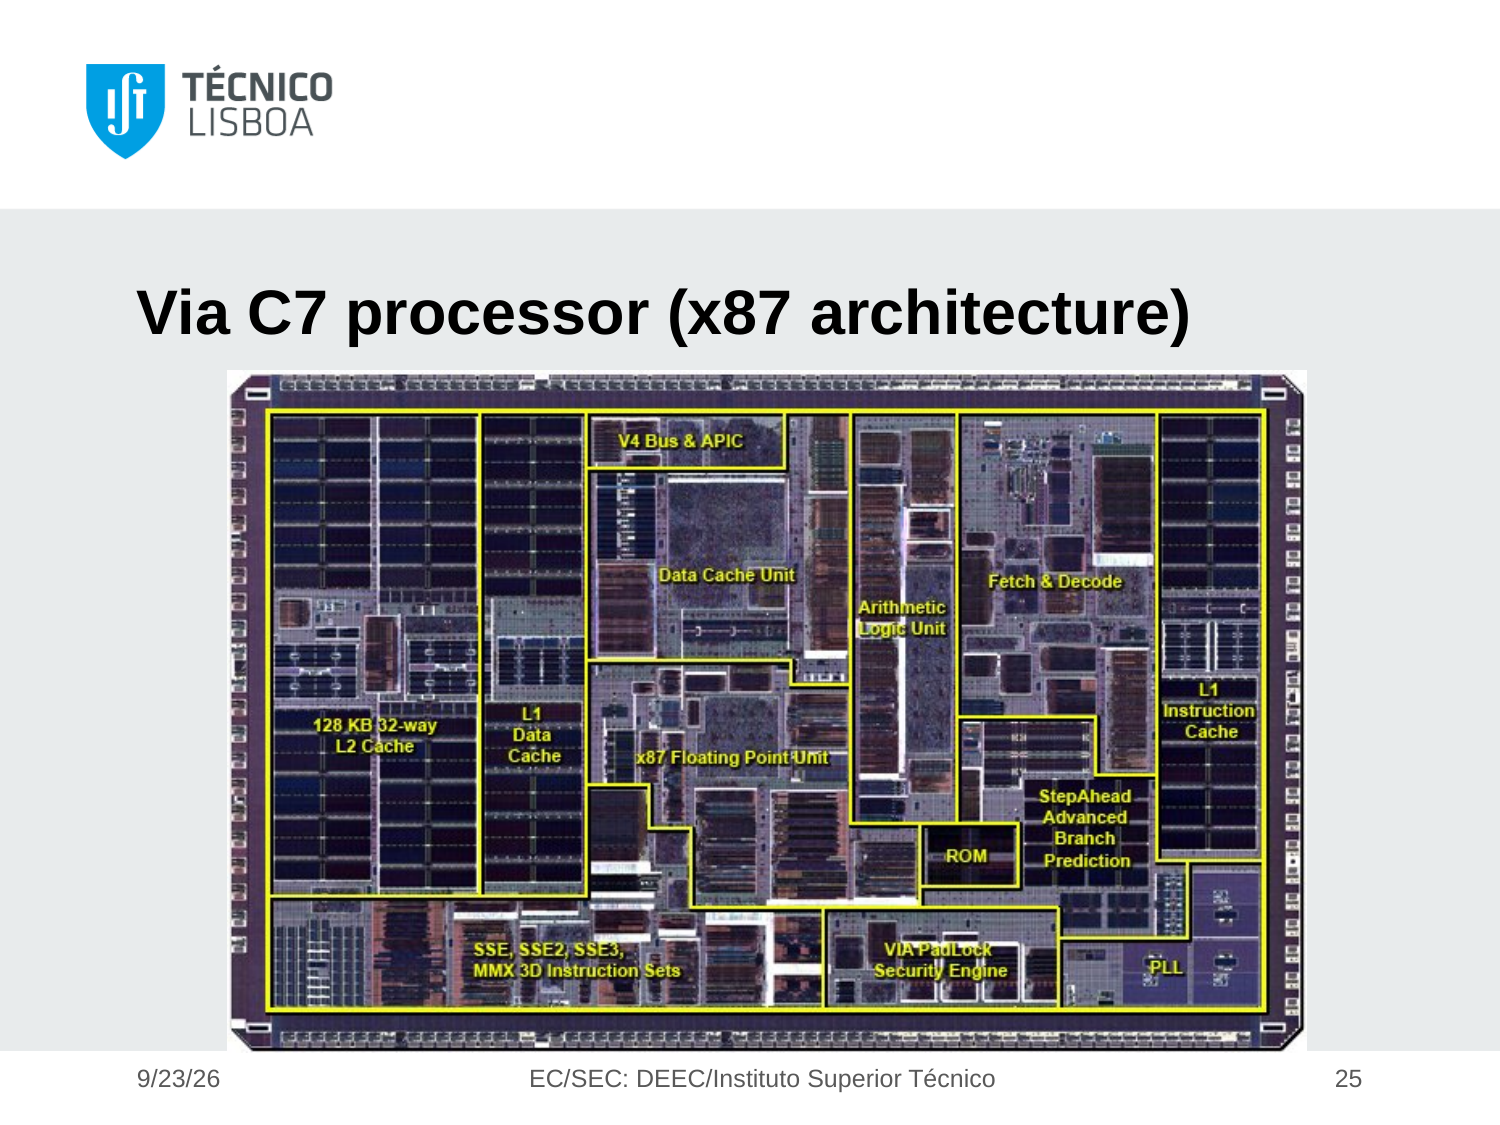

# Via C7 processor (x87 architecture)
EC/SEC: DEEC/Instituto Superior Técnico